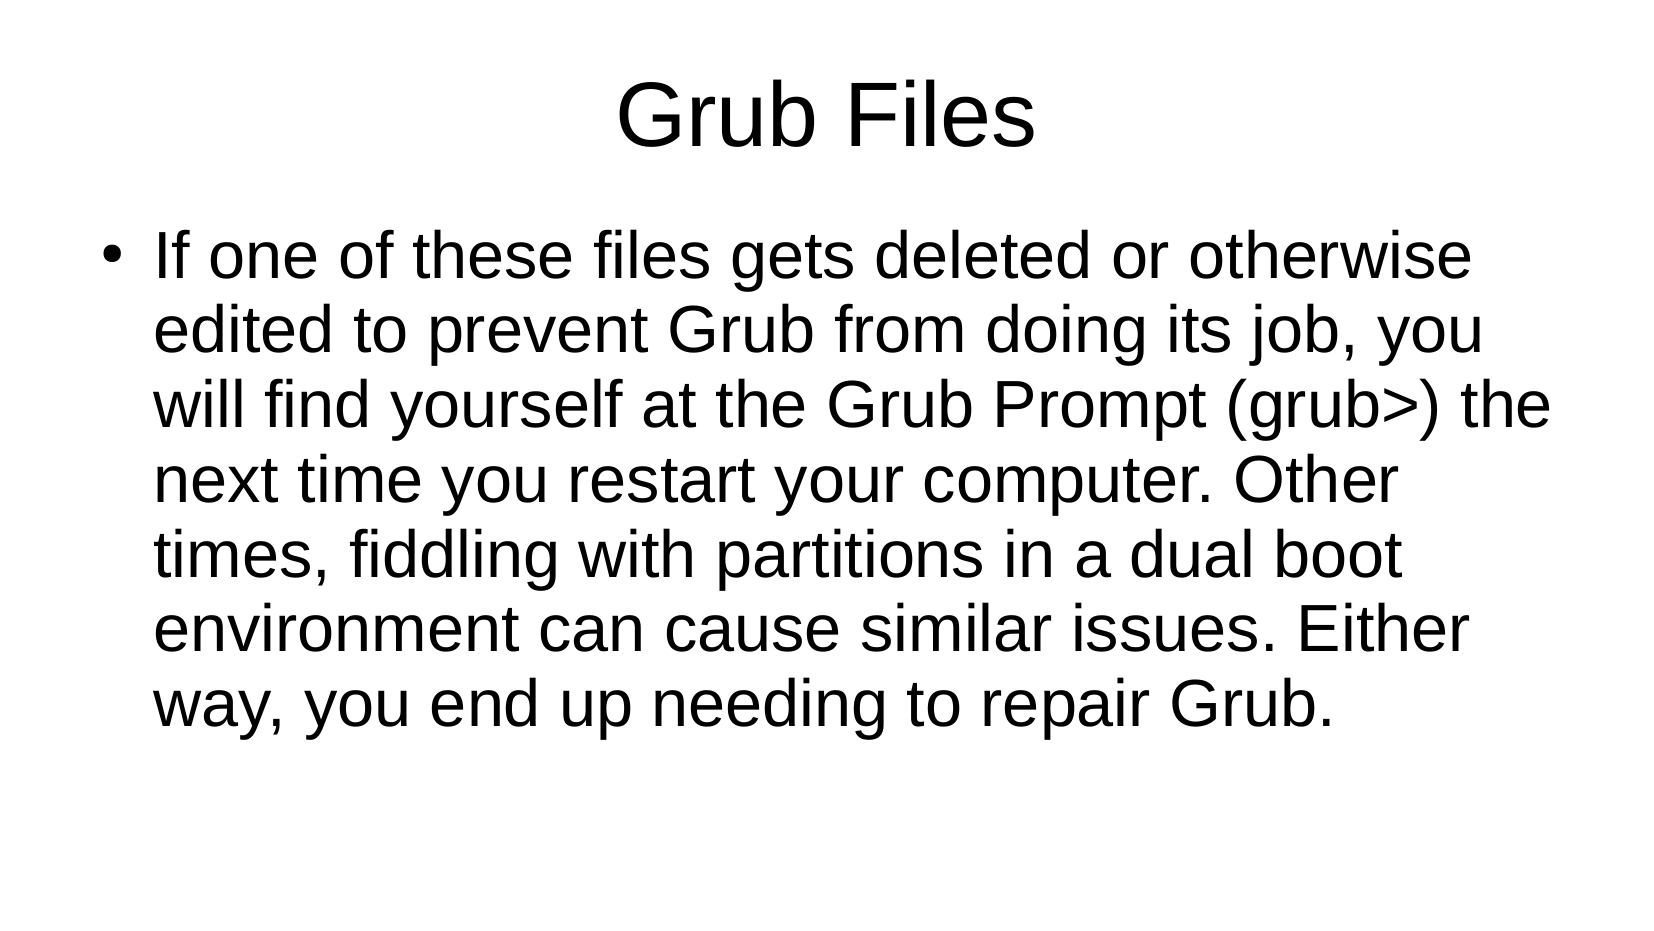

# Grub Files
If one of these files gets deleted or otherwise edited to prevent Grub from doing its job, you will find yourself at the Grub Prompt (grub>) the next time you restart your computer. Other times, fiddling with partitions in a dual boot environment can cause similar issues. Either way, you end up needing to repair Grub.